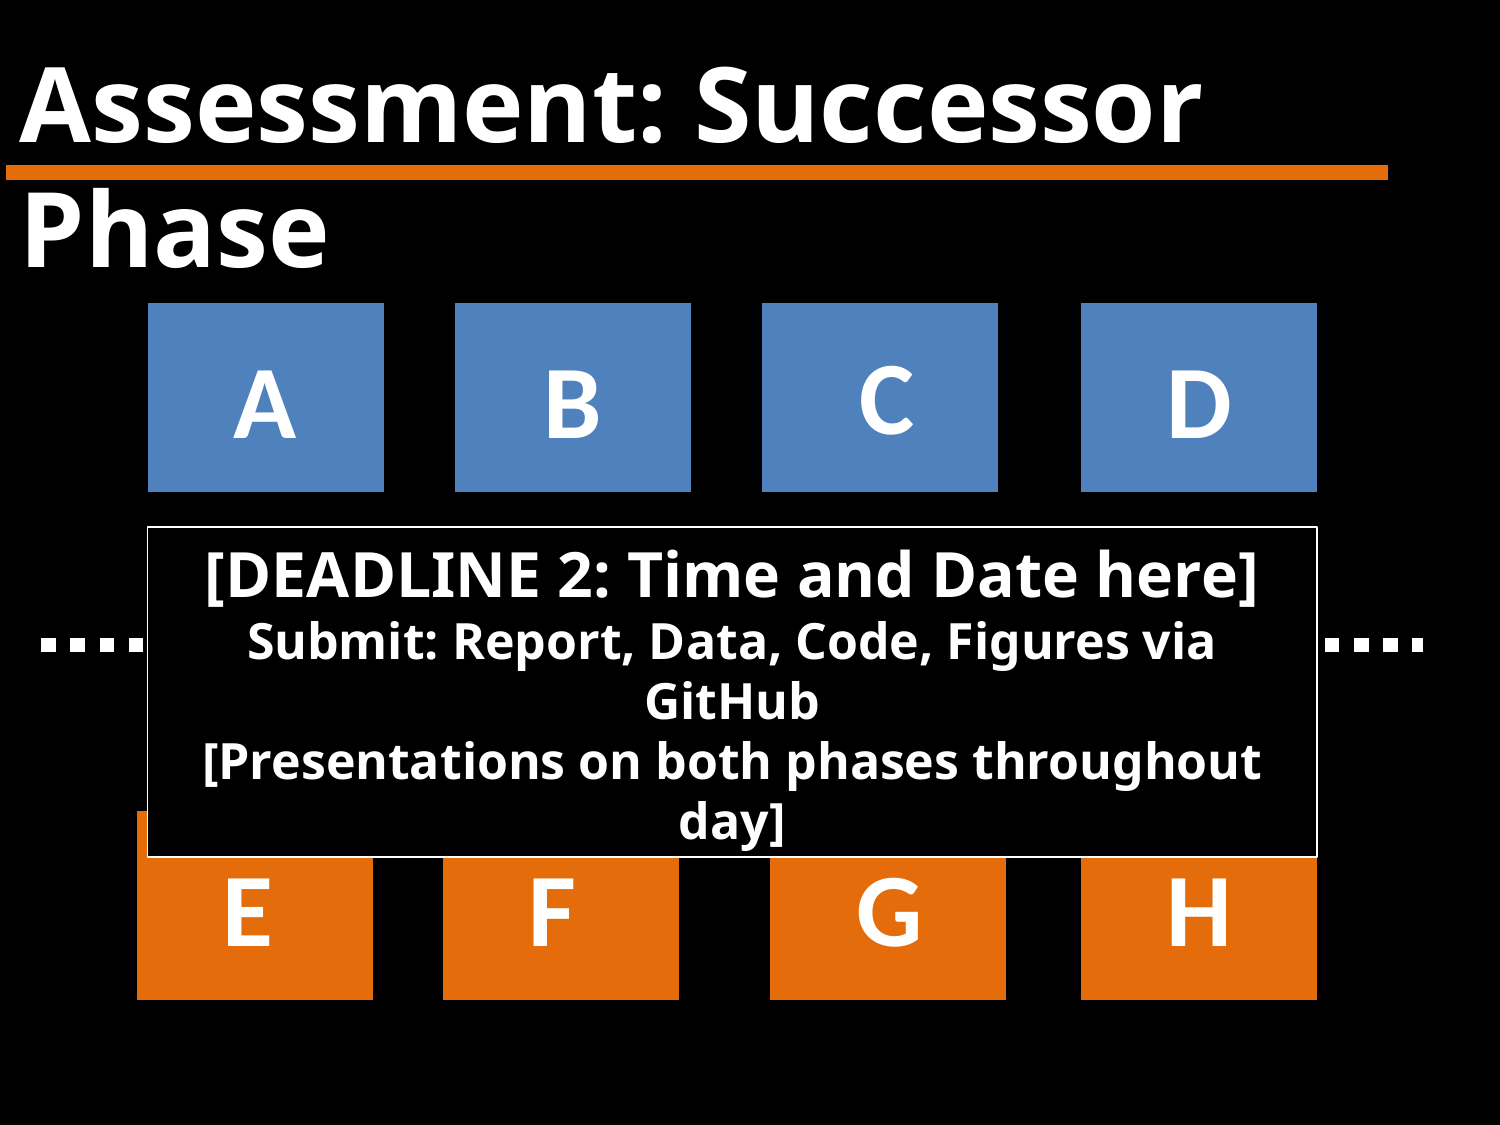

Assessment: Successor Phase
A
B
C
D
[DEADLINE 2: Time and Date here]
Submit: Report, Data, Code, Figures via GitHub
[Presentations on both phases throughout day]
E
F
G
H